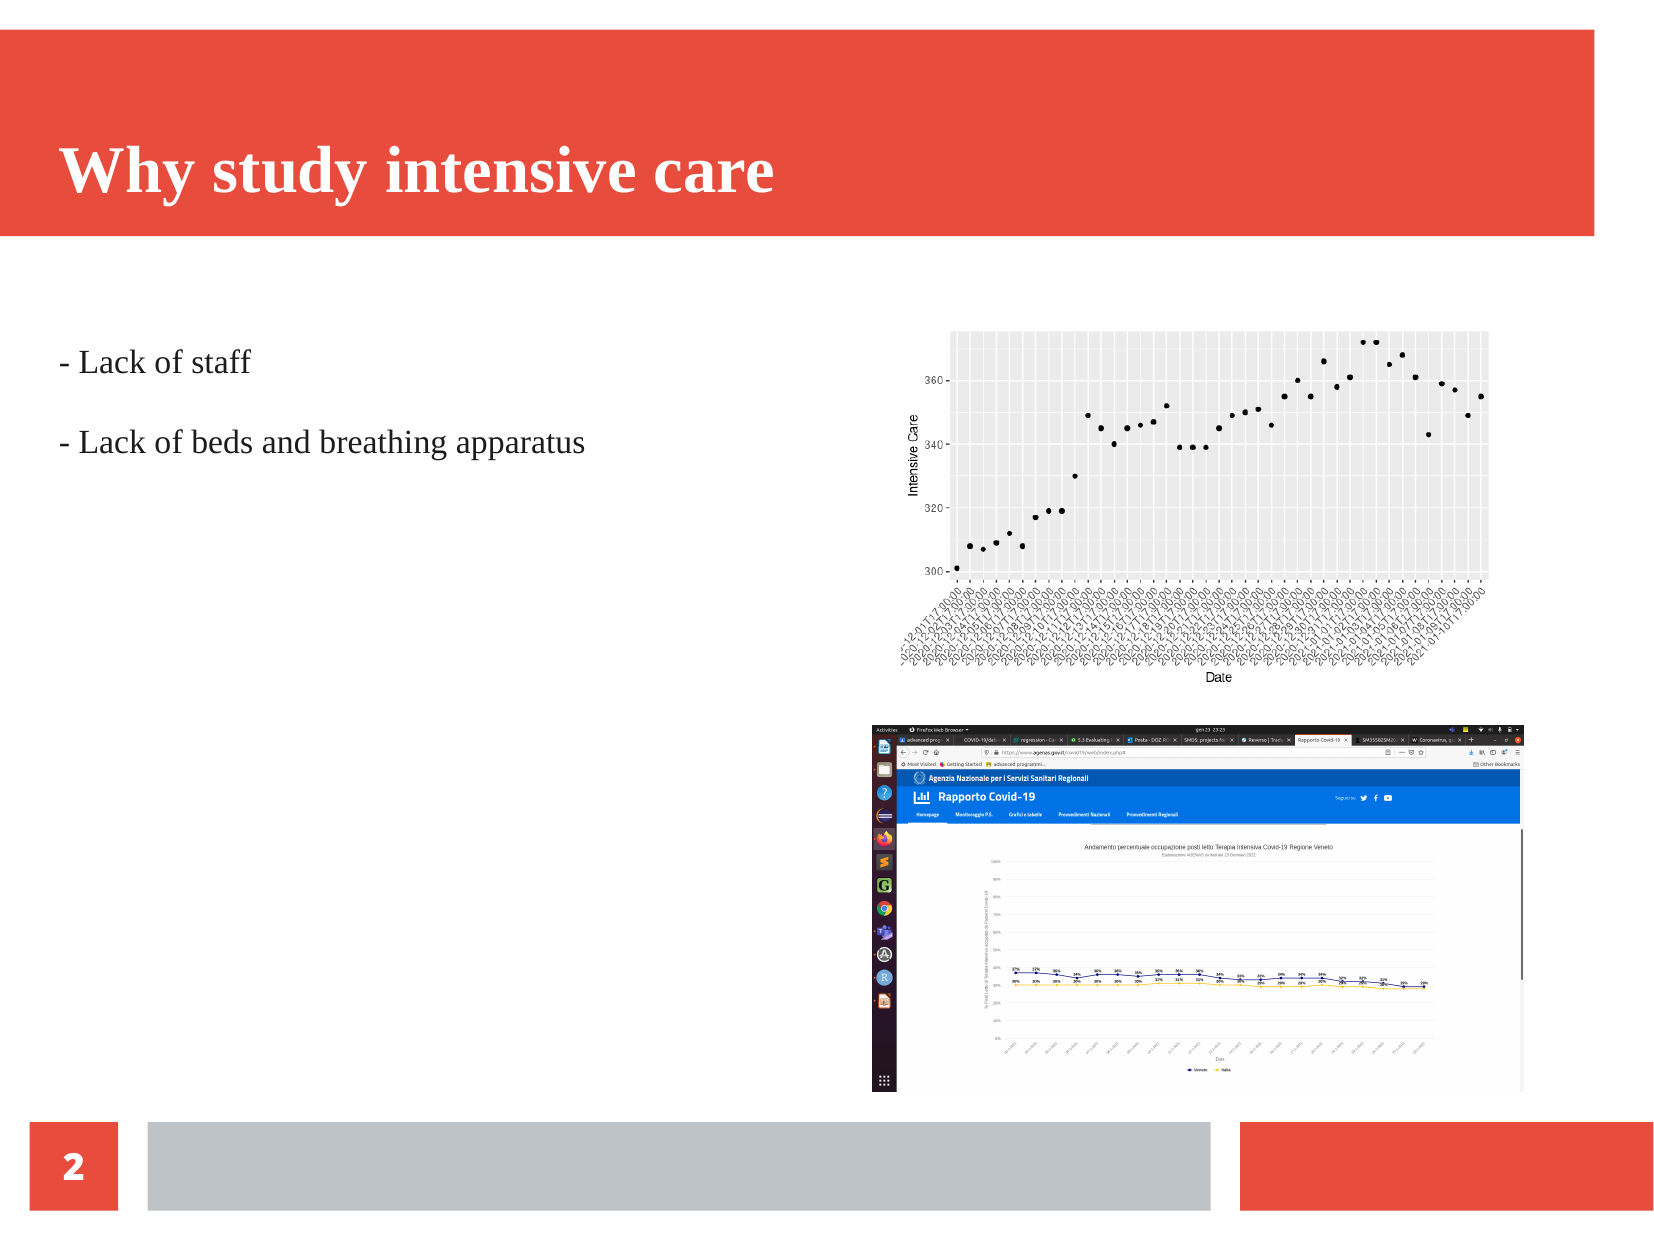

# Why study intensive care
- Lack of staff
- Lack of beds and breathing apparatus
2